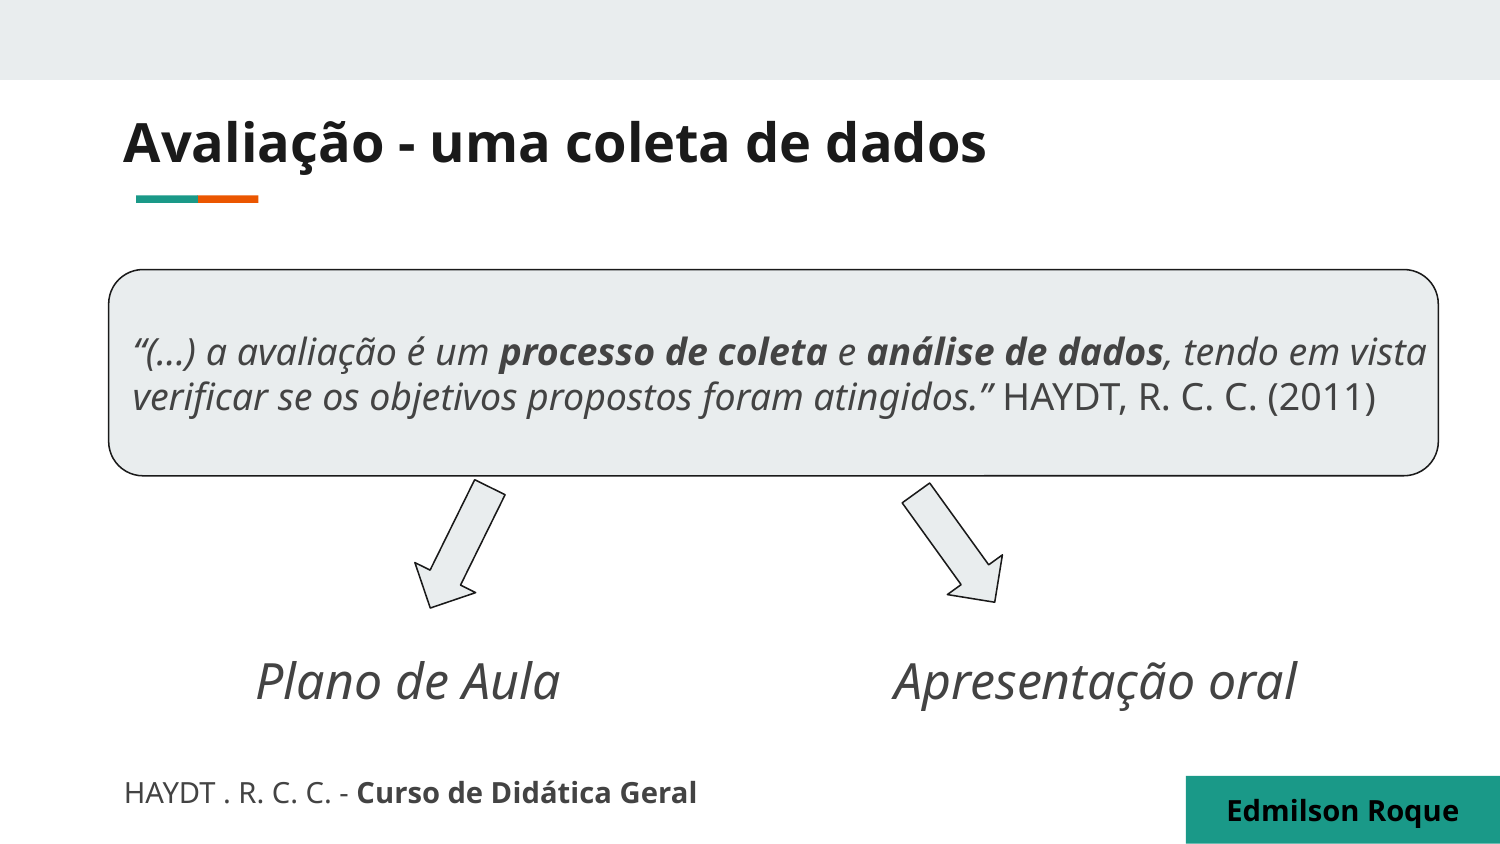

# Avaliação - uma coleta de dados
“(...) a avaliação é um processo de coleta e análise de dados, tendo em vista verificar se os objetivos propostos foram atingidos.” HAYDT, R. C. C. (2011)
Plano de Aula
Apresentação oral
HAYDT . R. C. C. - Curso de Didática Geral
Edmilson Roque